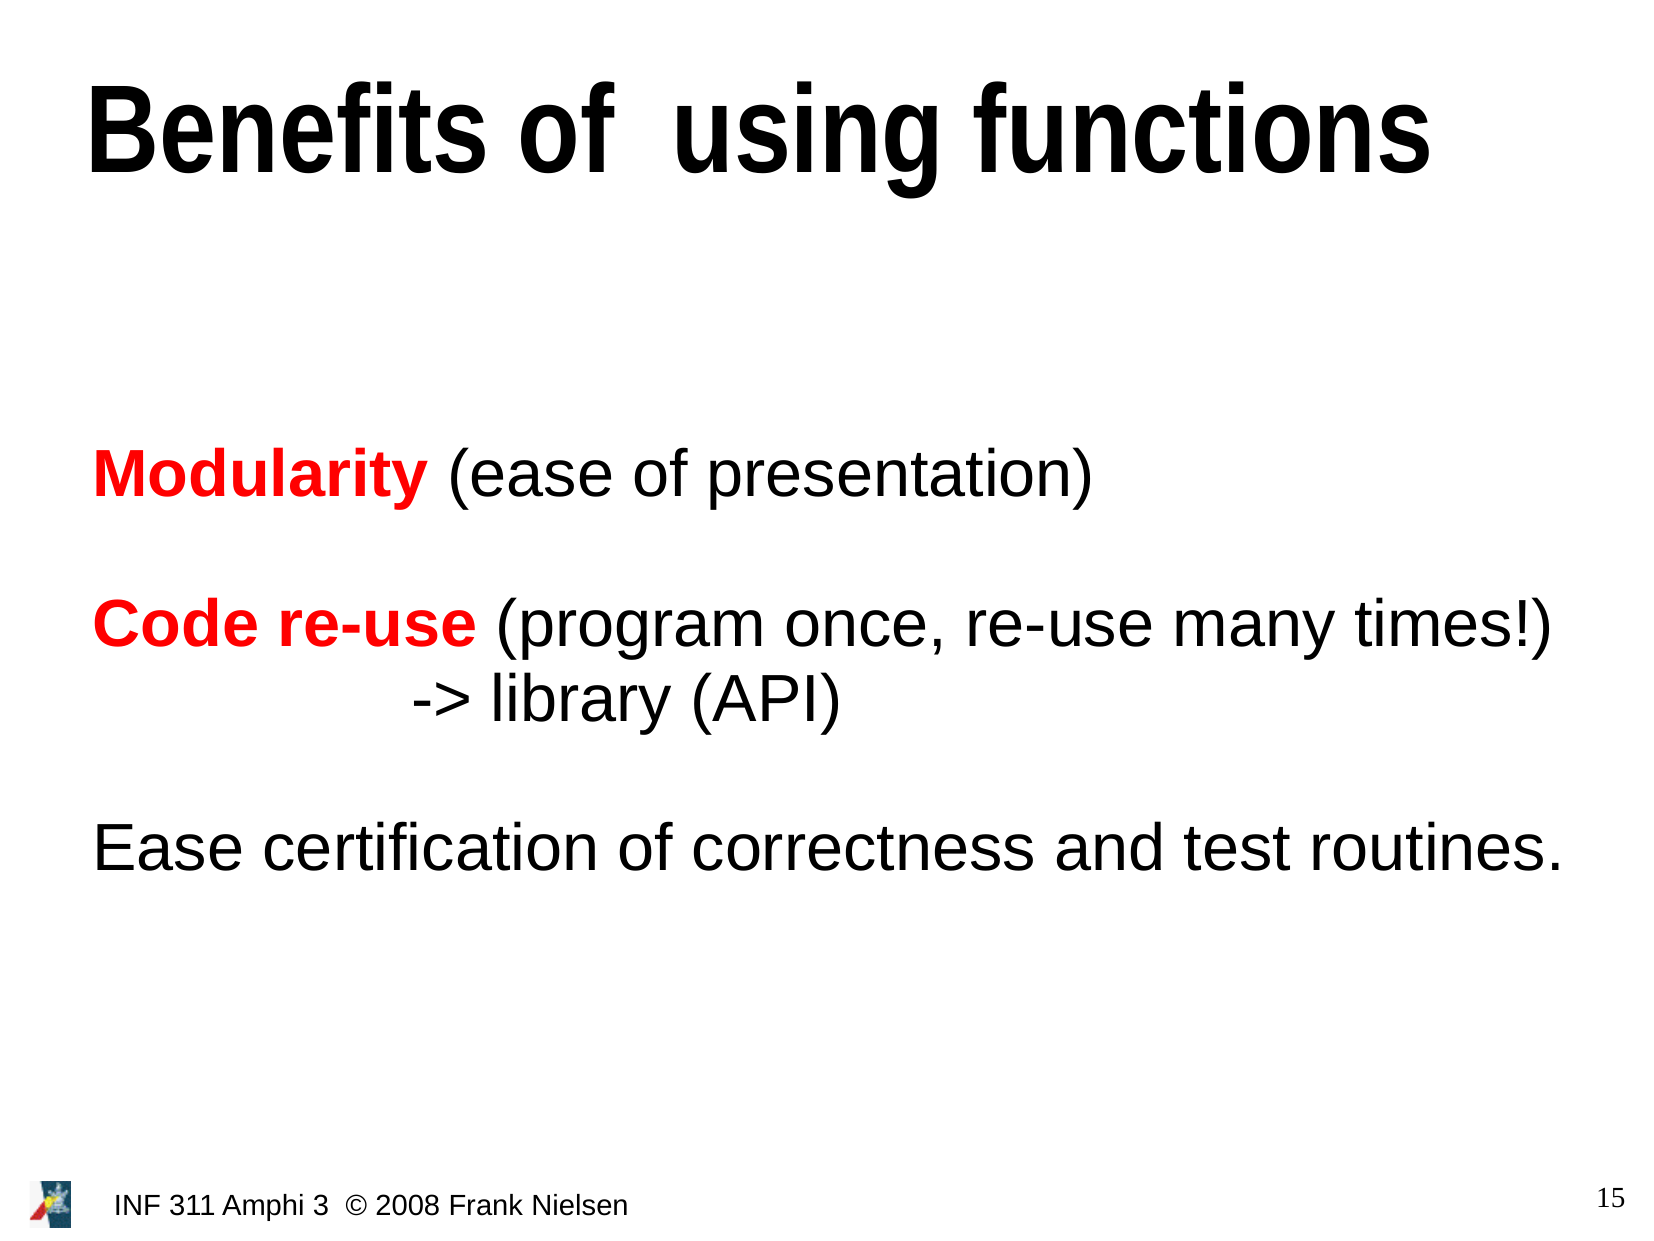

Benefits of using functions
 Modularity (ease of presentation)
 Code re-use (program once, re-use many times!)
 -> library (API)
 Ease certification of correctness and test routines.